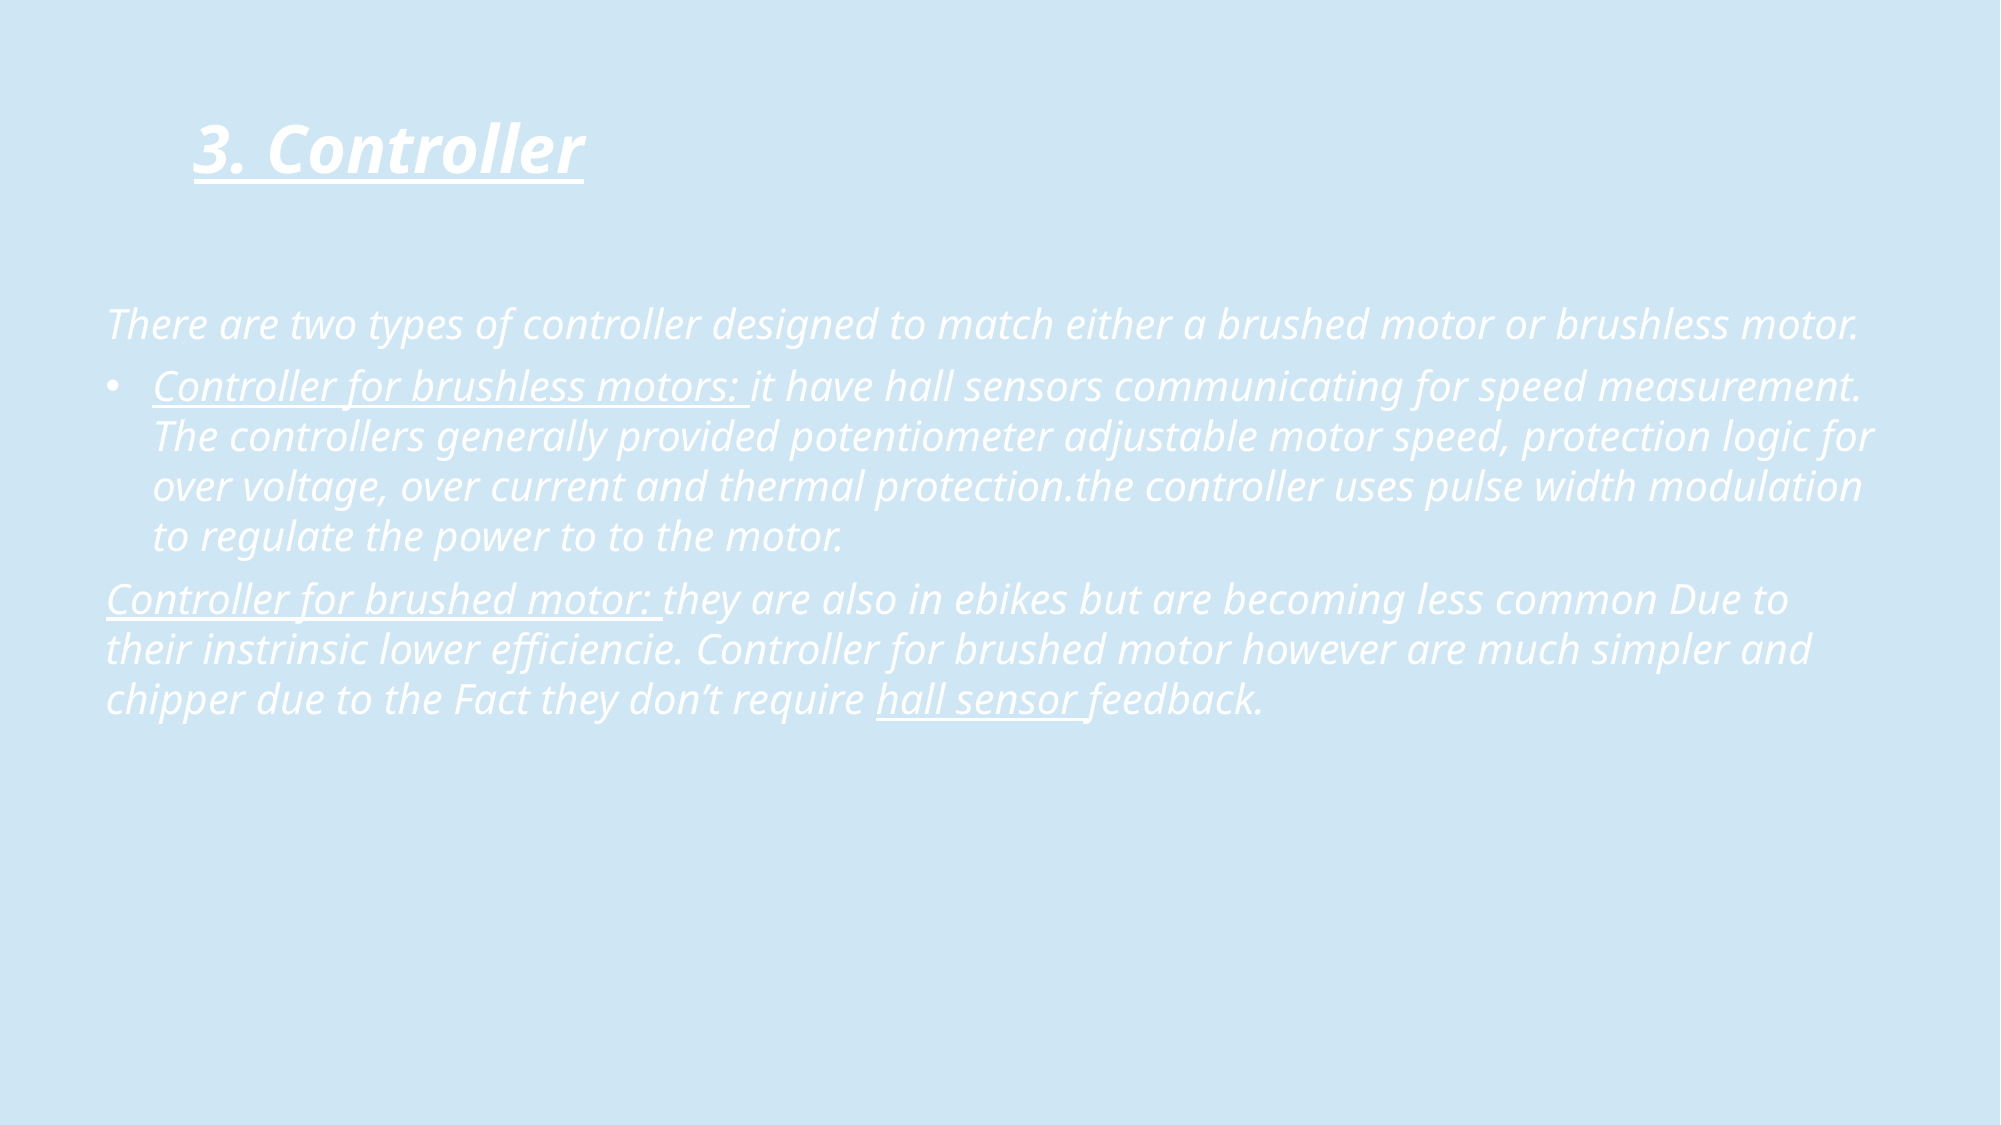

# 3. Controller
There are two types of controller designed to match either a brushed motor or brushless motor.
Controller for brushless motors: it have hall sensors communicating for speed measurement. The controllers generally provided potentiometer adjustable motor speed, protection logic for over voltage, over current and thermal protection.the controller uses pulse width modulation to regulate the power to to the motor.
Controller for brushed motor: they are also in ebikes but are becoming less common Due to their instrinsic lower efficiencie. Controller for brushed motor however are much simpler and chipper due to the Fact they don’t require hall sensor feedback.